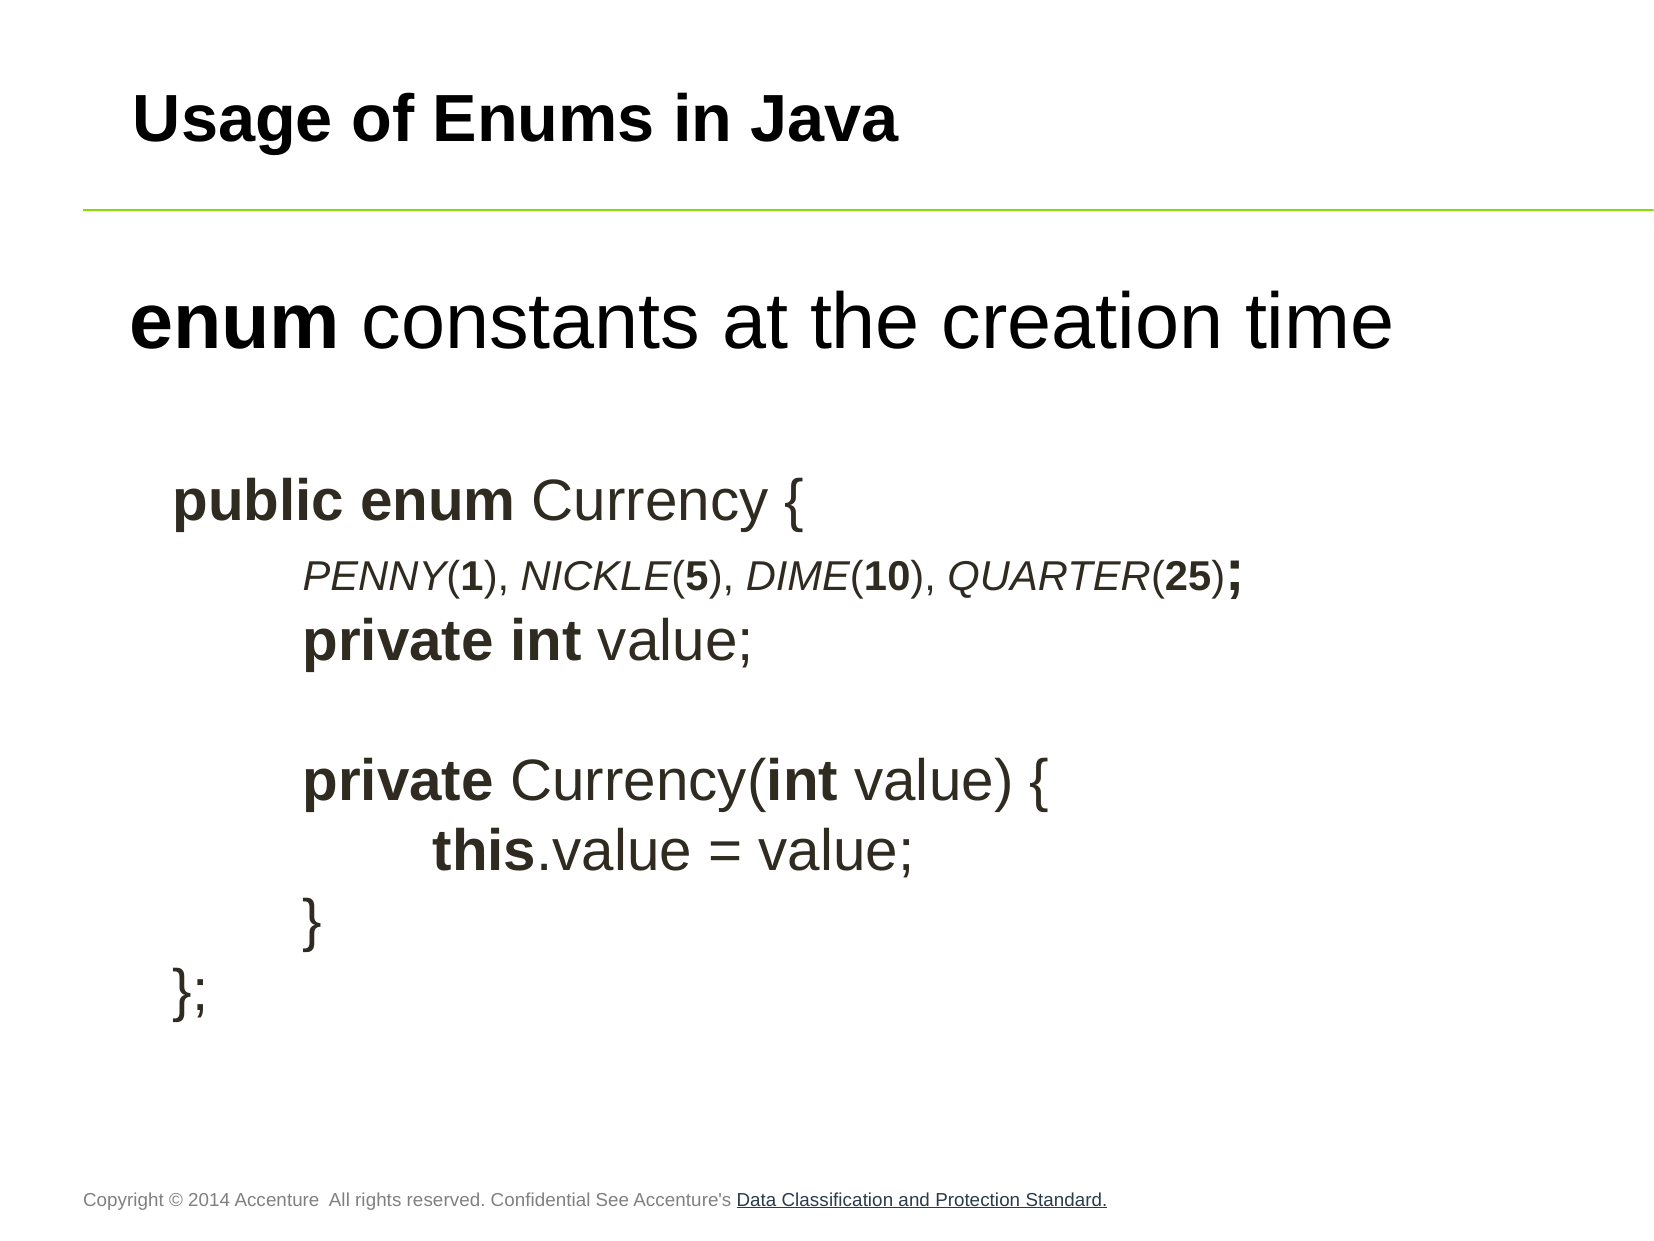

# Usage of Enums in Java
enum constants at the creation time
public enum Currency {
        PENNY(1), NICKLE(5), DIME(10), QUARTER(25);
        private int value;
        private Currency(int value) {
                this.value = value;
        }
};